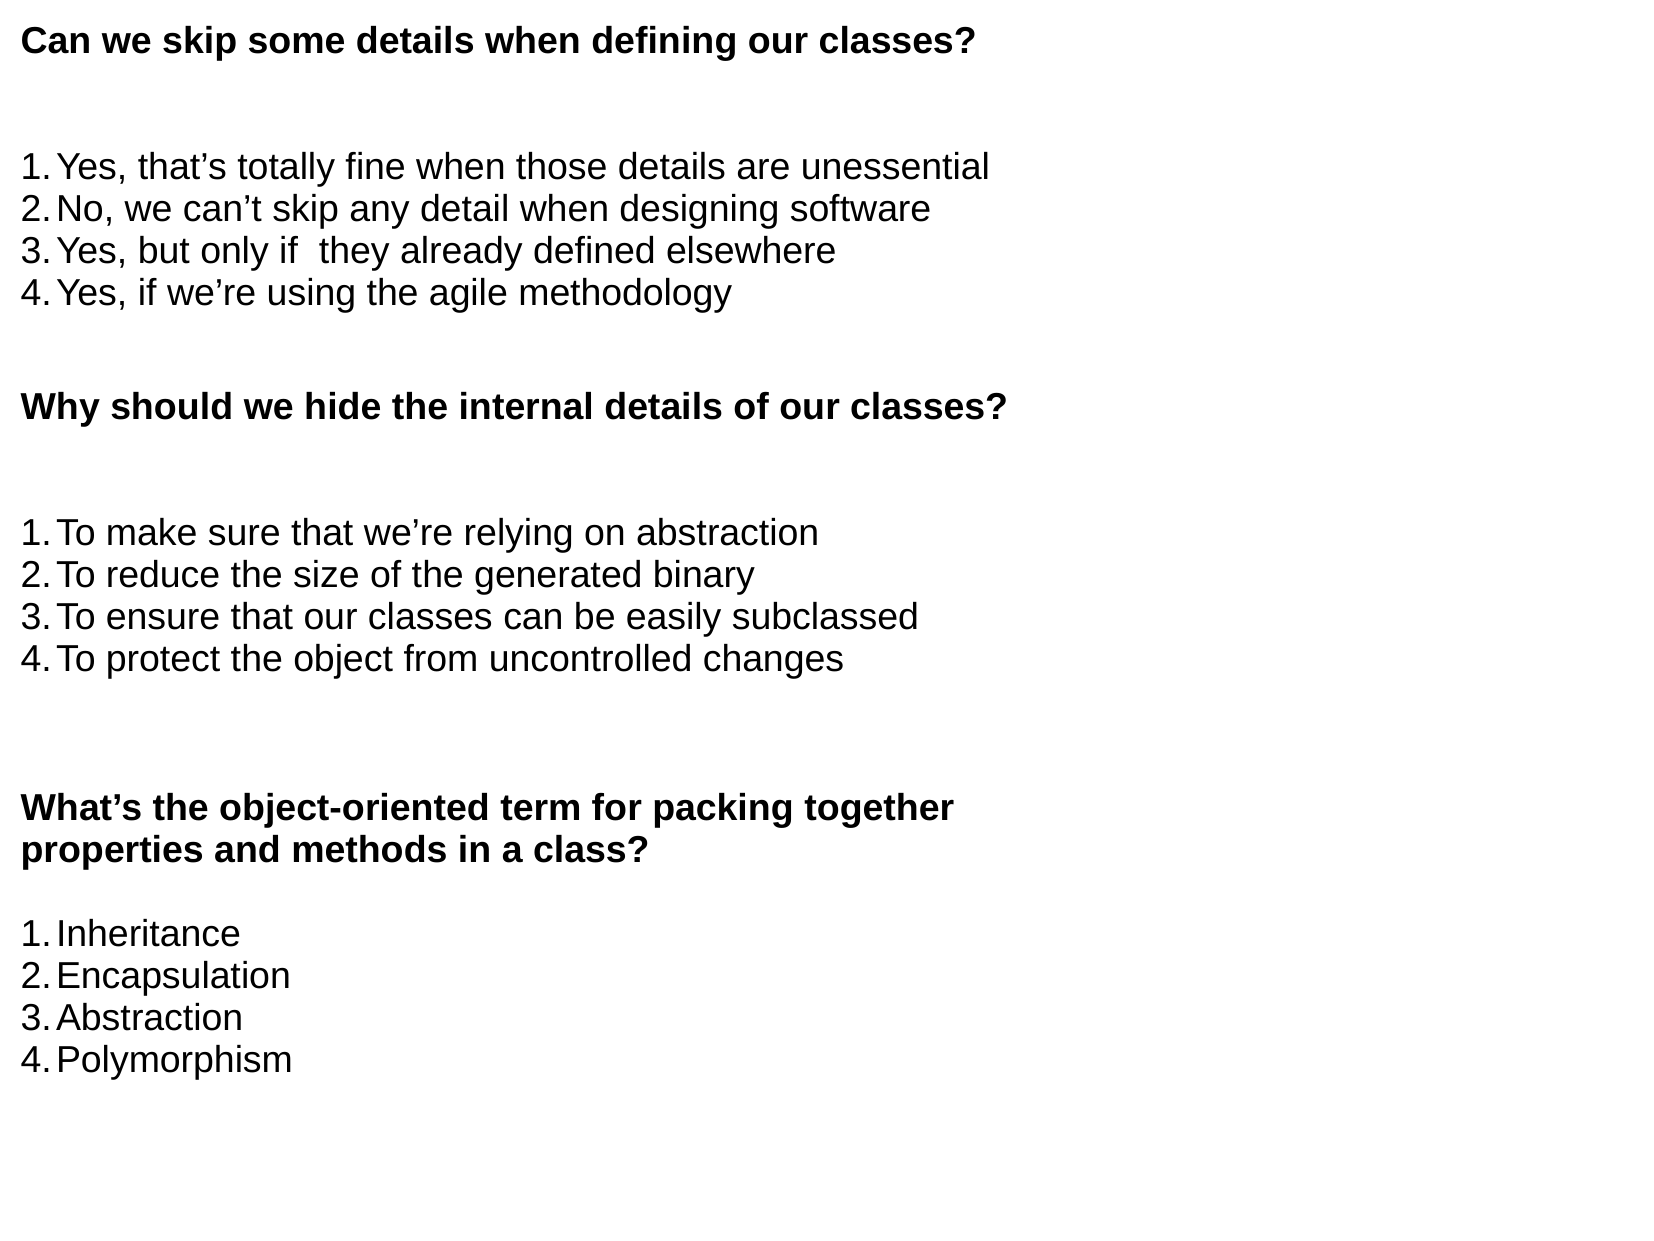

Can we skip some details when defining our classes?
Yes, that’s totally fine when those details are unessential
No, we can’t skip any detail when designing software
Yes, but only if they already defined elsewhere
Yes, if we’re using the agile methodology
Why should we hide the internal details of our classes?
To make sure that we’re relying on abstraction
To reduce the size of the generated binary
To ensure that our classes can be easily subclassed
To protect the object from uncontrolled changes
What’s the object-oriented term for packing together properties and methods in a class?
Inheritance
Encapsulation
Abstraction
Polymorphism